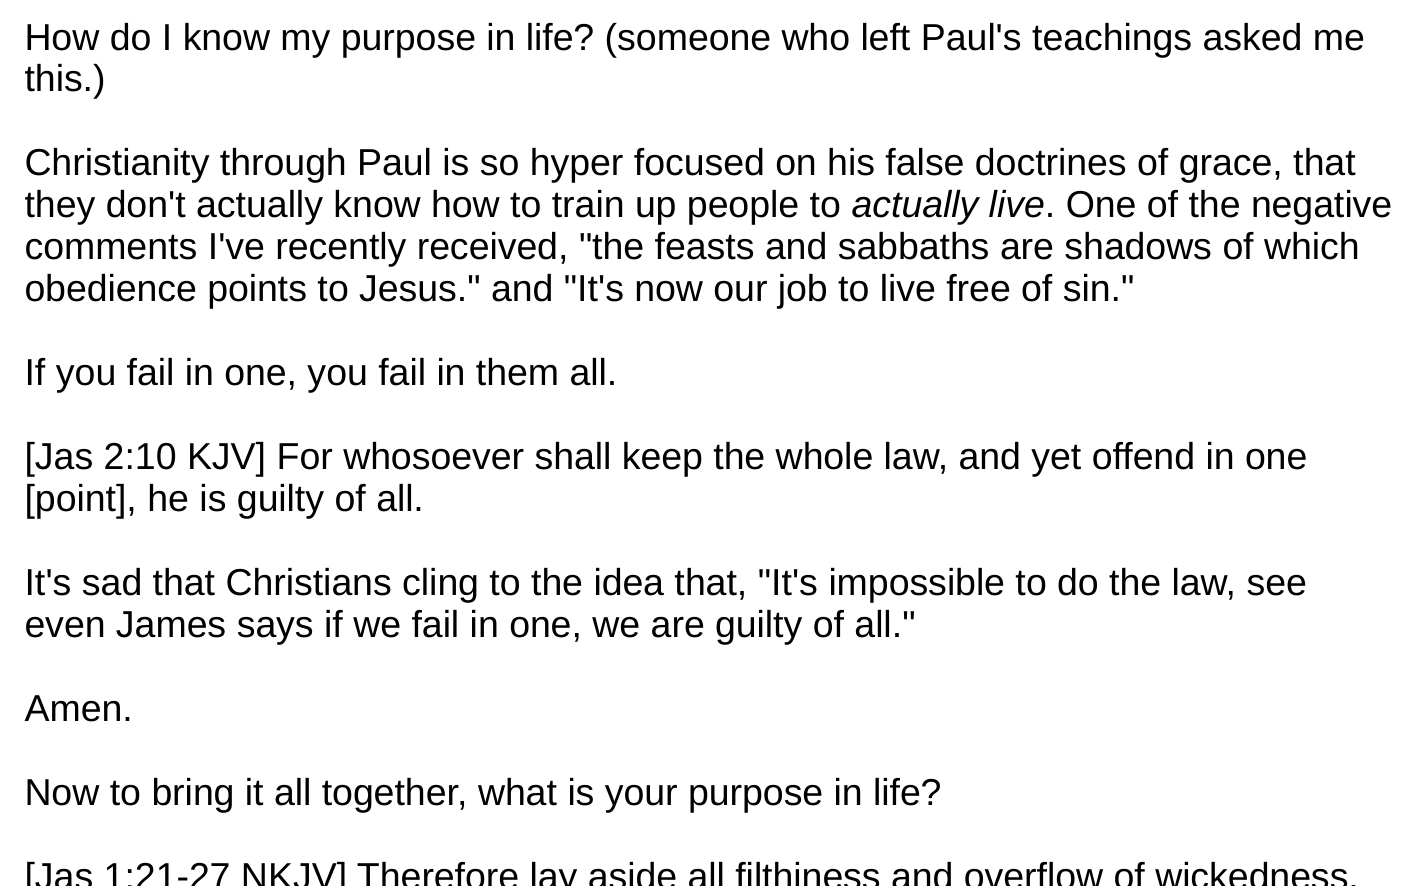

How do I know my purpose in life? (someone who left Paul's teachings asked me this.)
Christianity through Paul is so hyper focused on his false doctrines of grace, that they don't actually know how to train up people to actually live. One of the negative comments I've recently received, "the feasts and sabbaths are shadows of which obedience points to Jesus." and "It's now our job to live free of sin."
If you fail in one, you fail in them all.
[Jas 2:10 KJV] For whosoever shall keep the whole law, and yet offend in one [point], he is guilty of all.
It's sad that Christians cling to the idea that, "It's impossible to do the law, see even James says if we fail in one, we are guilty of all."
Amen.
Now to bring it all together, what is your purpose in life?
[Jas 1:21-27 NKJV] Therefore lay aside all filthiness and overflow of wickedness, and receive with meekness the implanted word, which is able to save your souls. But be doers of the word, and not hearers only, deceiving yourselves. For if anyone is a hearer of the word and not a doer, he is like a man observing his natural face in a mirror; for he observes himself, goes away, and immediately forgets what kind of man he was. But he who looks into the perfect law of liberty and continues [in it], and is not a forgetful hearer but a doer of the work, this one will be blessed in what he does. If anyone among you thinks he is religious, and does not bridle his tongue but deceives his own heart, this one's religion [is] useless. Pure and undefiled religion before God the Father is this: to visit orphans and widows in their trouble, [and] to keep oneself unspotted from the world.
There is our purpose. meditate on Torah, guard the commandments, keep yourself separate from the world. Be a doer of the word (Torah) not a hearer only deceiving yourself. That is the context of James 2:10.